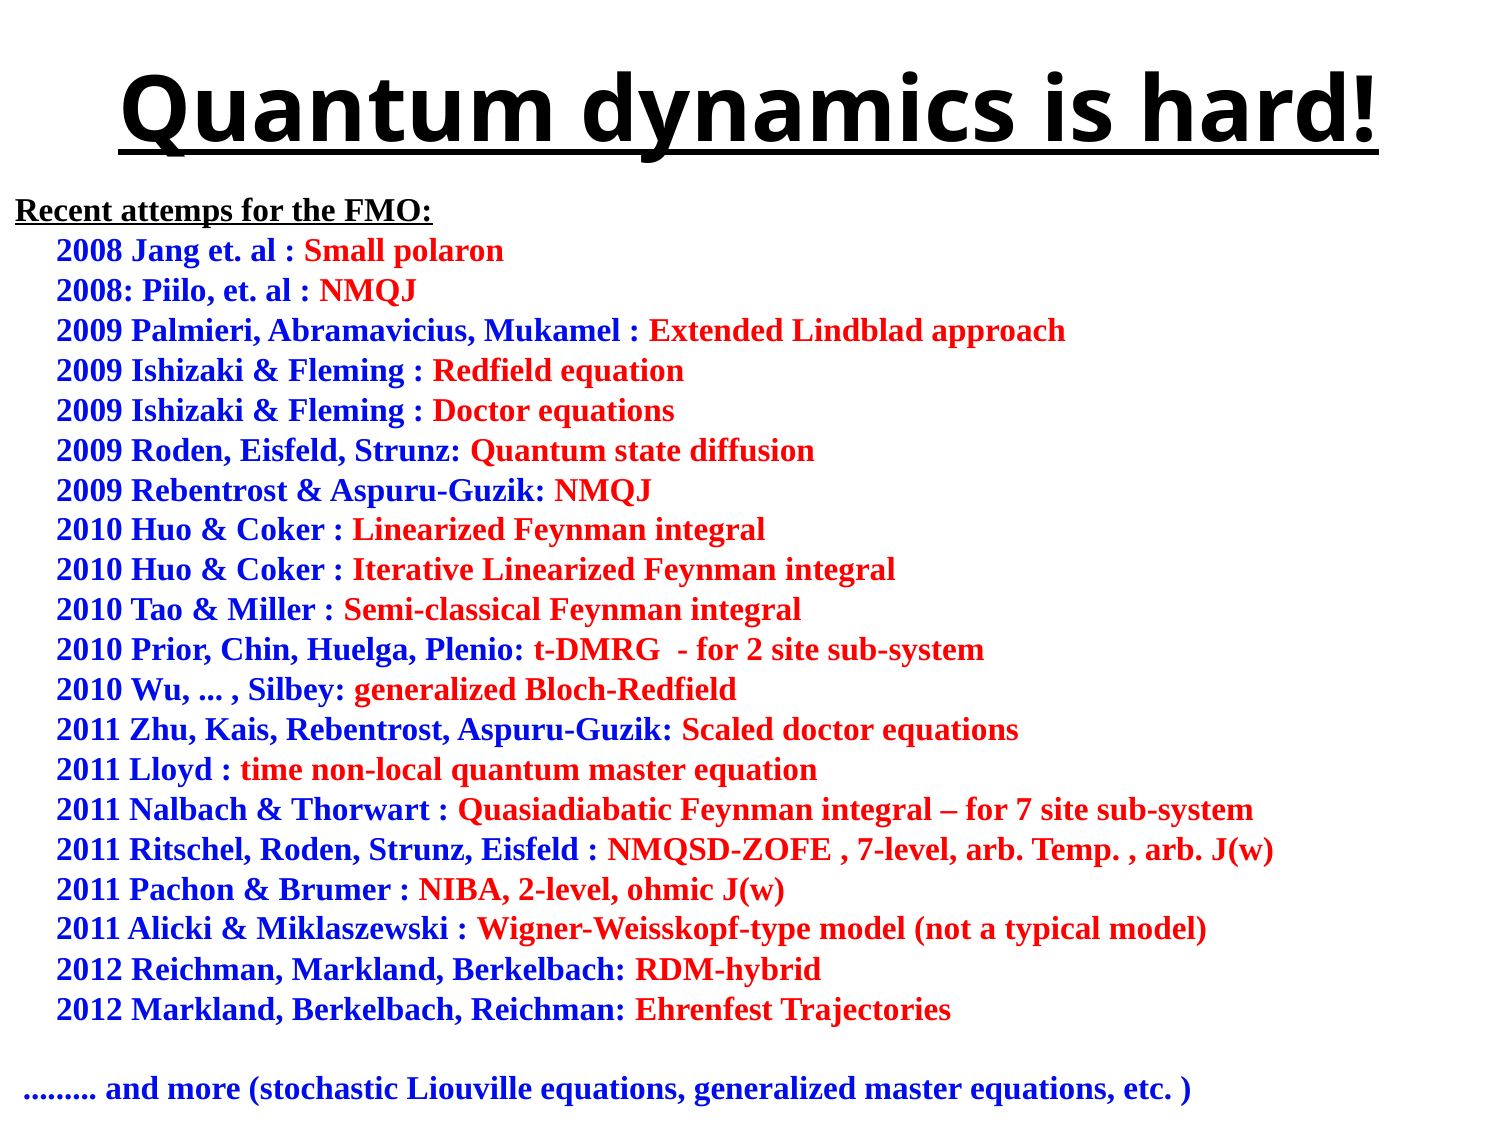

Quantum dynamics is hard!
Recent attemps for the FMO:
 2008 Jang et. al : Small polaron
 2008: Piilo, et. al : NMQJ
 2009 Palmieri, Abramavicius, Mukamel : Extended Lindblad approach
 2009 Ishizaki & Fleming : Redfield equation
 2009 Ishizaki & Fleming : Doctor equations
 2009 Roden, Eisfeld, Strunz: Quantum state diffusion
 2009 Rebentrost & Aspuru-Guzik: NMQJ
 2010 Huo & Coker : Linearized Feynman integral
 2010 Huo & Coker : Iterative Linearized Feynman integral
 2010 Tao & Miller : Semi-classical Feynman integral
 2010 Prior, Chin, Huelga, Plenio: t-DMRG - for 2 site sub-system
 2010 Wu, ... , Silbey: generalized Bloch-Redfield
 2011 Zhu, Kais, Rebentrost, Aspuru-Guzik: Scaled doctor equations
 2011 Lloyd : time non-local quantum master equation
 2011 Nalbach & Thorwart : Quasiadiabatic Feynman integral – for 7 site sub-system
 2011 Ritschel, Roden, Strunz, Eisfeld : NMQSD-ZOFE , 7-level, arb. Temp. , arb. J(w)
 2011 Pachon & Brumer : NIBA, 2-level, ohmic J(w)
 2011 Alicki & Miklaszewski : Wigner-Weisskopf-type model (not a typical model)
 2012 Reichman, Markland, Berkelbach: RDM-hybrid
 2012 Markland, Berkelbach, Reichman: Ehrenfest Trajectories
 ......... and more (stochastic Liouville equations, generalized master equations, etc. )